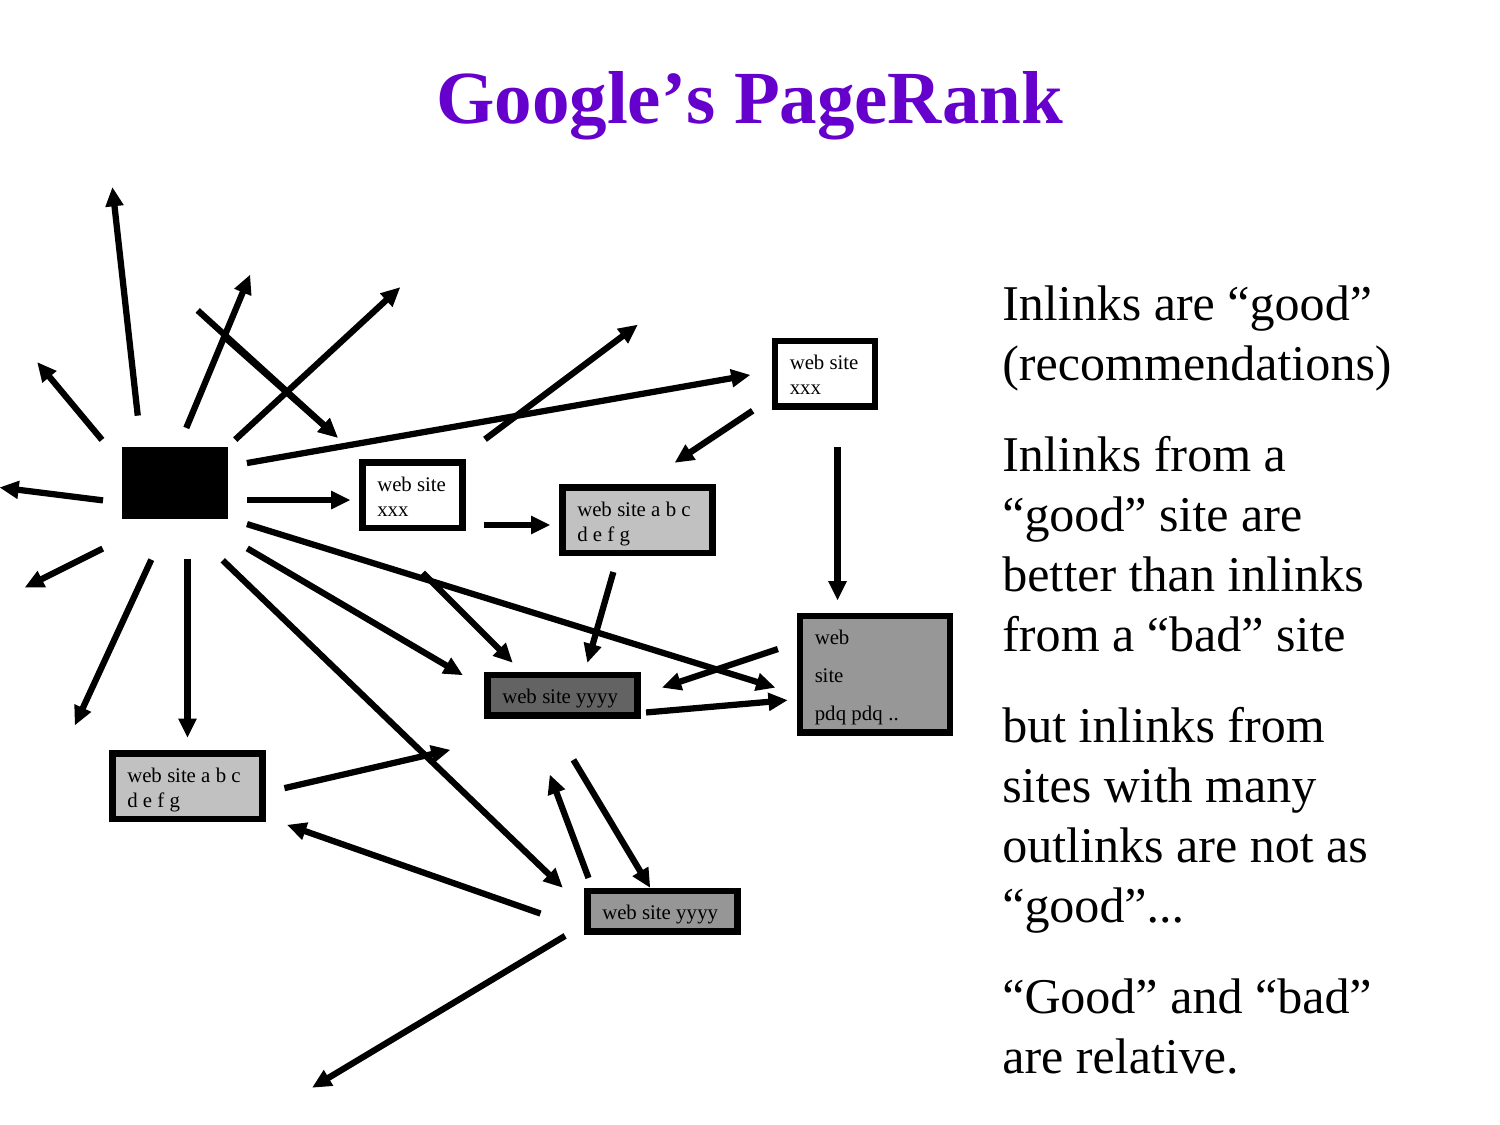

# Google’s PageRank
Inlinks are “good” (recommendations)
Inlinks from a “good” site are better than inlinks from a “bad” site
but inlinks from sites with many outlinks are not as “good”...
“Good” and “bad” are relative.
web site xxx
web site xxx
web site xxx
web site a b c d e f g
web
site
pdq pdq ..
web site yyyy
web site a b c d e f g
web site yyyy